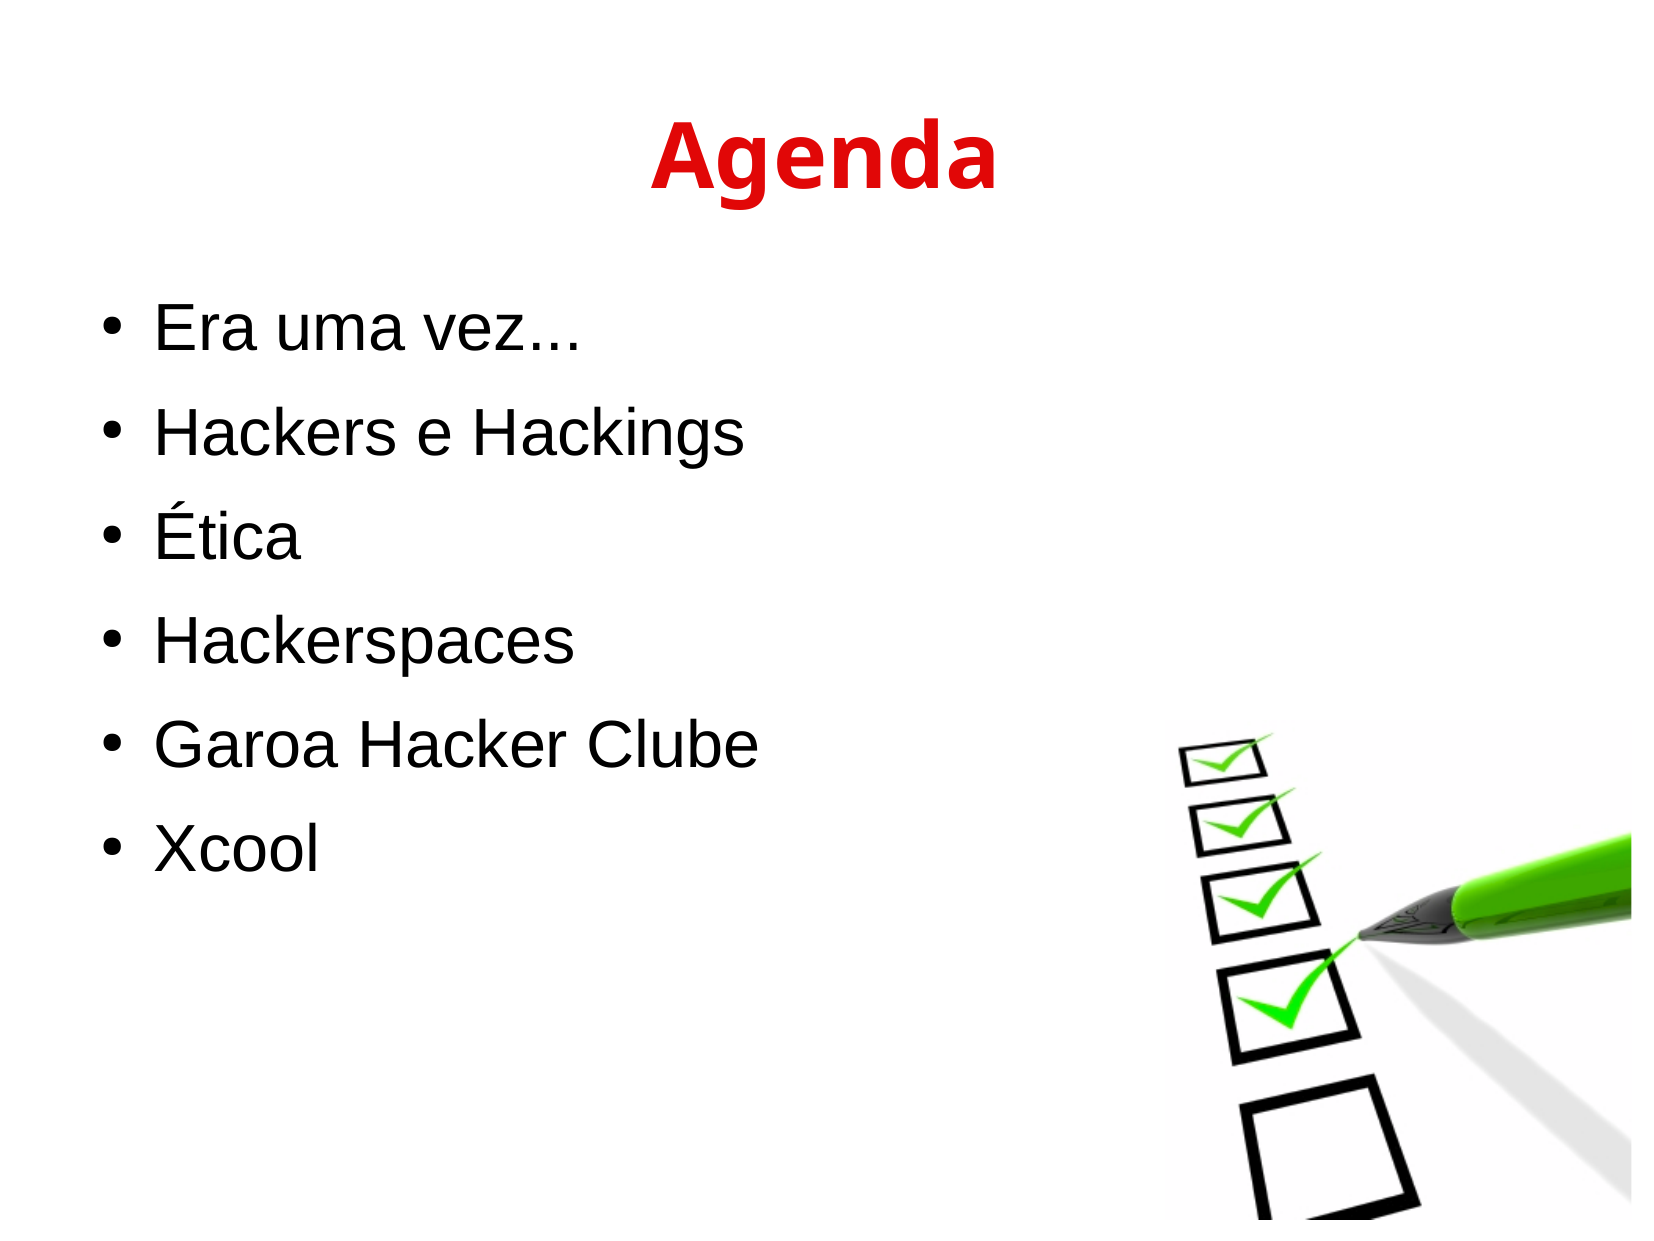

# Agenda
Era uma vez...
Hackers e Hackings
Ética
Hackerspaces
Garoa Hacker Clube
Xcool